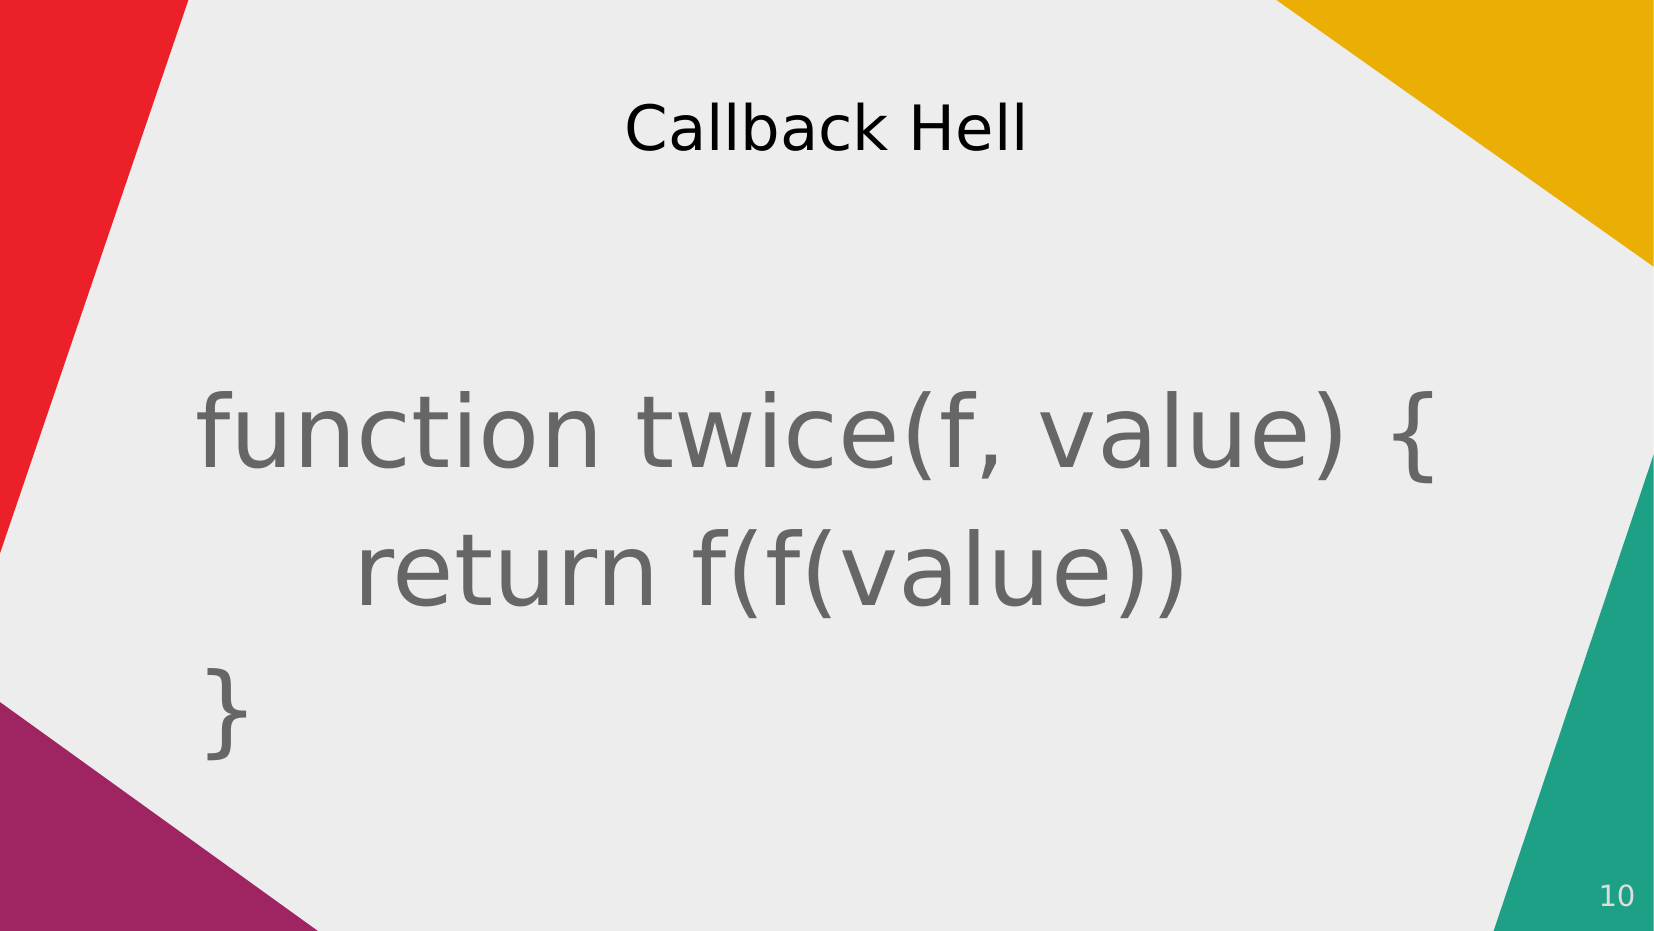

# Callback Hell
function twice(f, value) {
 return f(f(value))
}
10